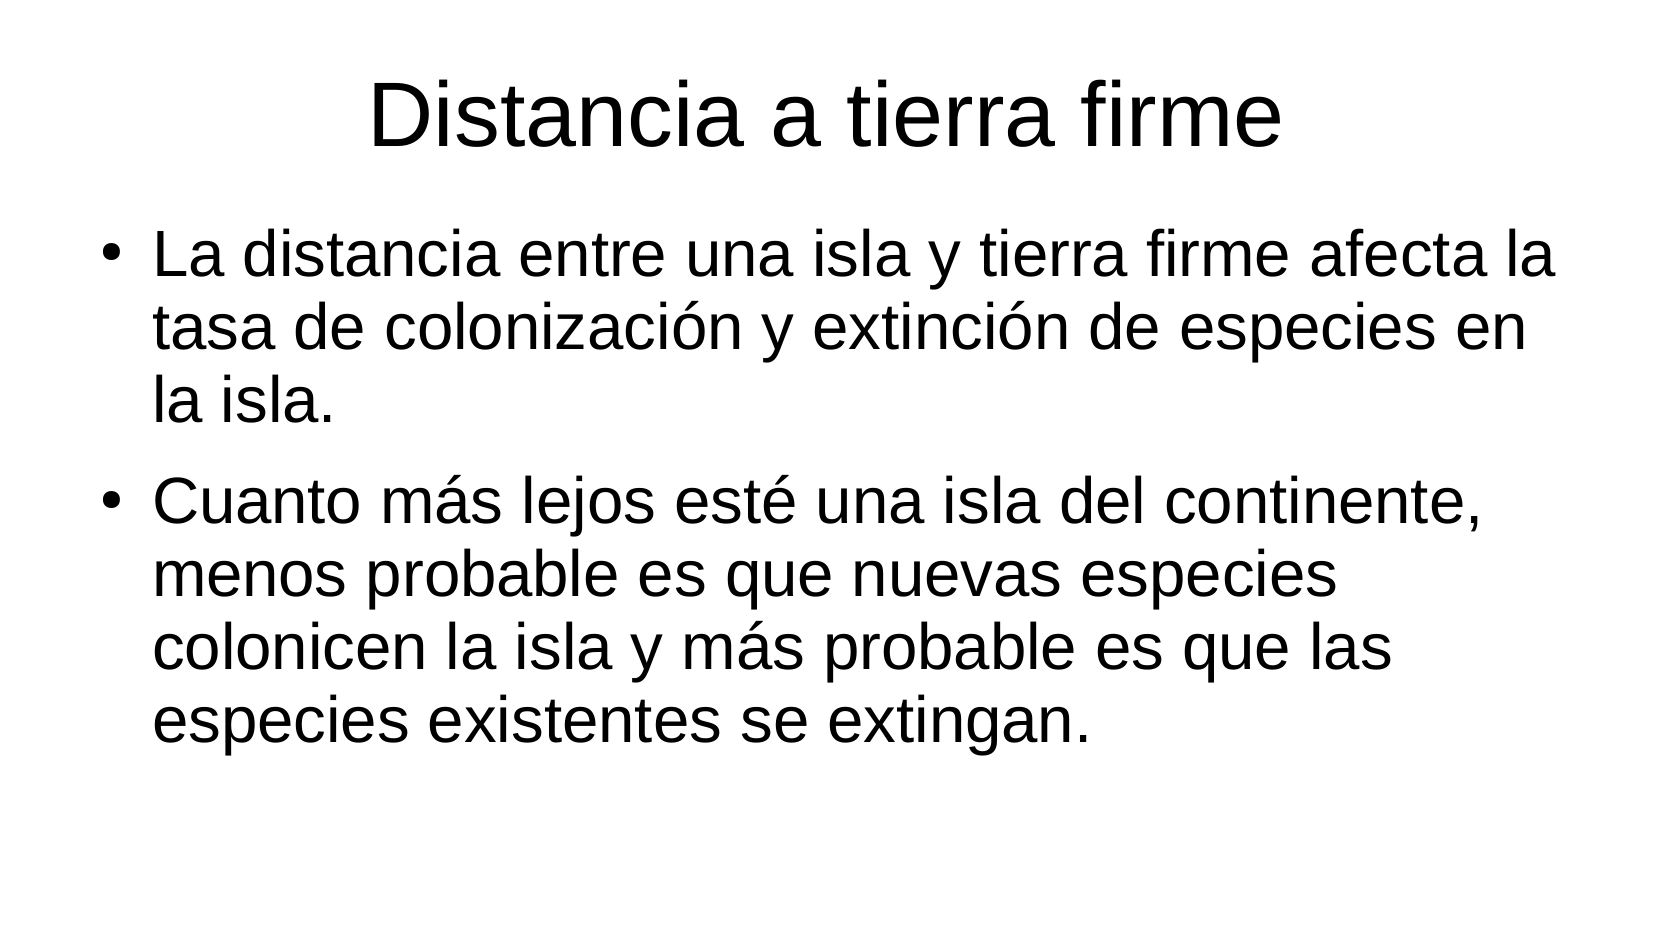

# Distancia a tierra firme
La distancia entre una isla y tierra firme afecta la tasa de colonización y extinción de especies en la isla.
Cuanto más lejos esté una isla del continente, menos probable es que nuevas especies colonicen la isla y más probable es que las especies existentes se extingan.